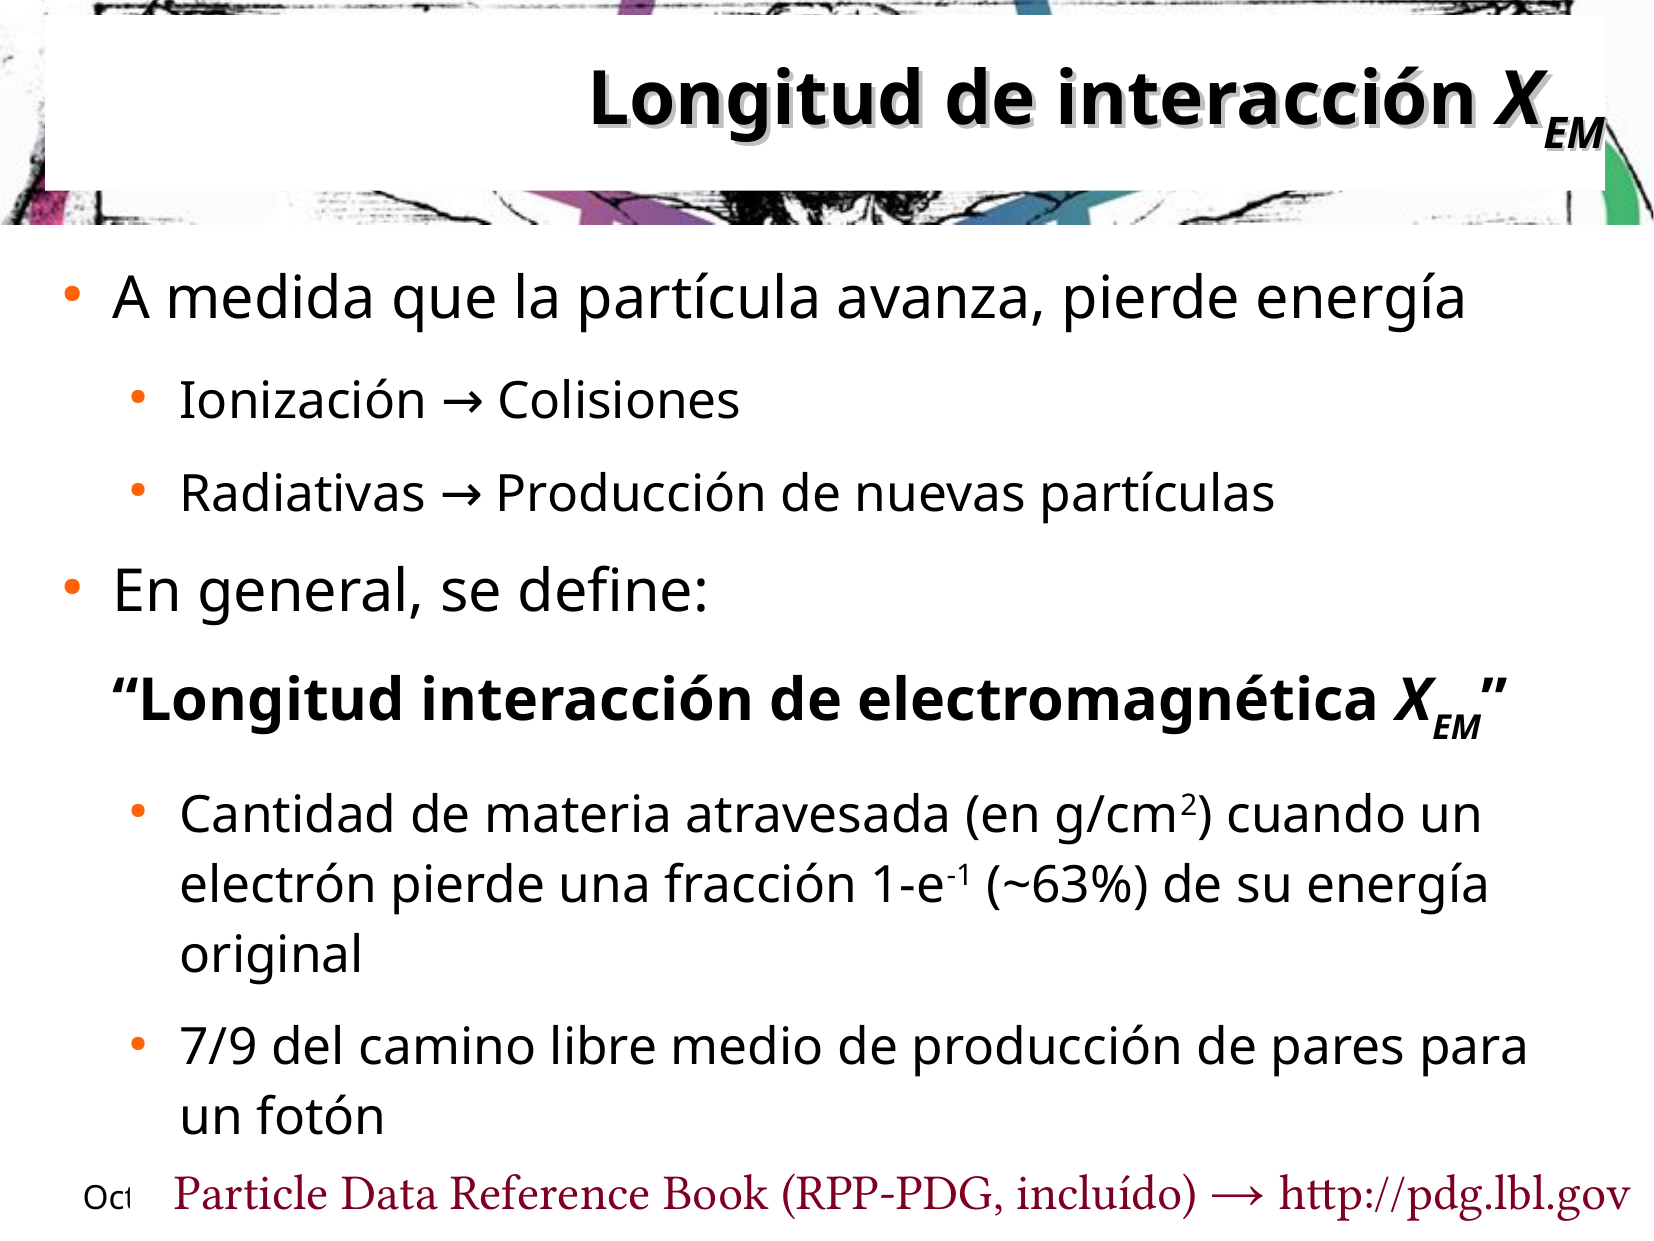

# Longitud de interacción XEM
A medida que la partícula avanza, pierde energía
Ionización → Colisiones
Radiativas → Producción de nuevas partículas
En general, se define:
“Longitud interacción de electromagnética XEM”
Cantidad de materia atravesada (en g/cm2) cuando un electrón pierde una fracción 1-e-1 (~63%) de su energía original
7/9 del camino libre medio de producción de pares para un fotón
Particle Data Reference Book (RPP-PDG, incluído) → http://pdg.lbl.gov
Oct, 2016
Asorey - Balseiro 2016 Física Médica - 04/04
18